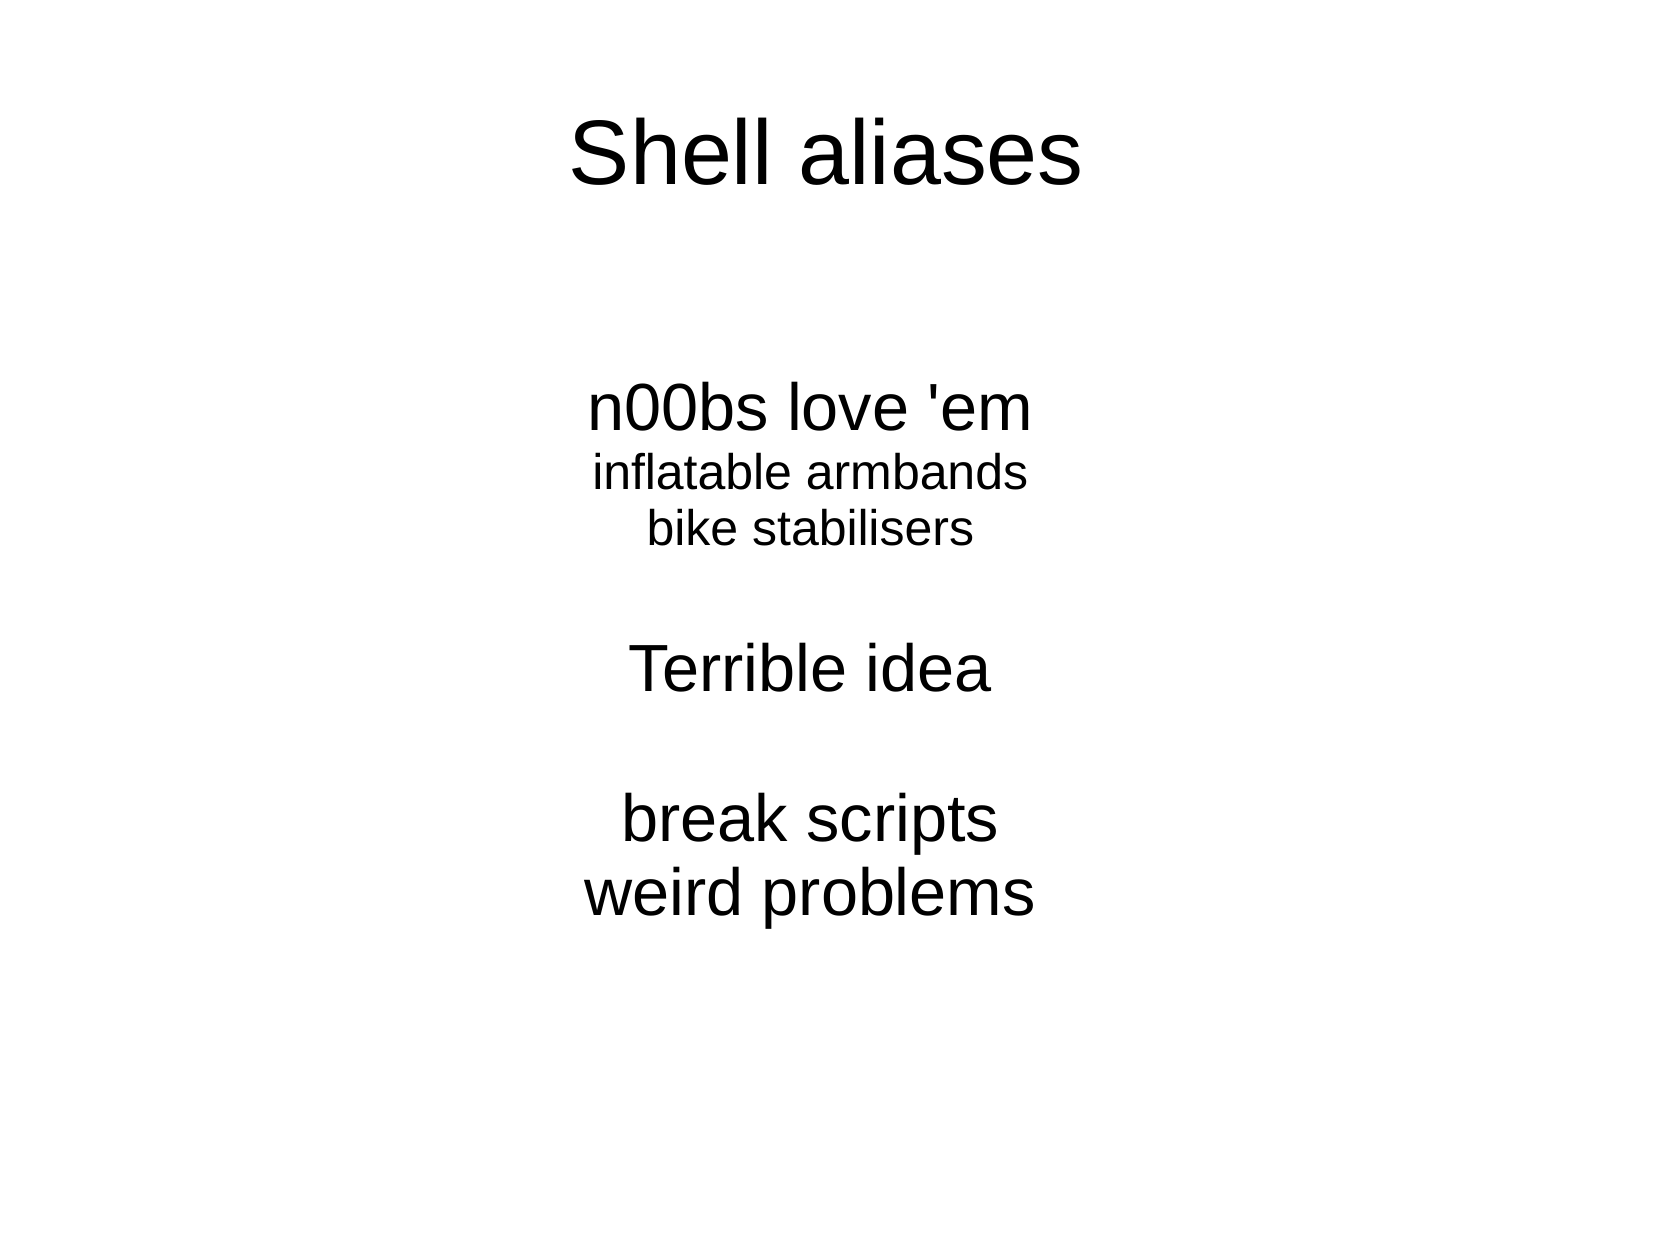

# Shell aliases
n00bs love 'em
inflatable armbands
bike stabilisers
Terrible idea
break scripts
weird problems